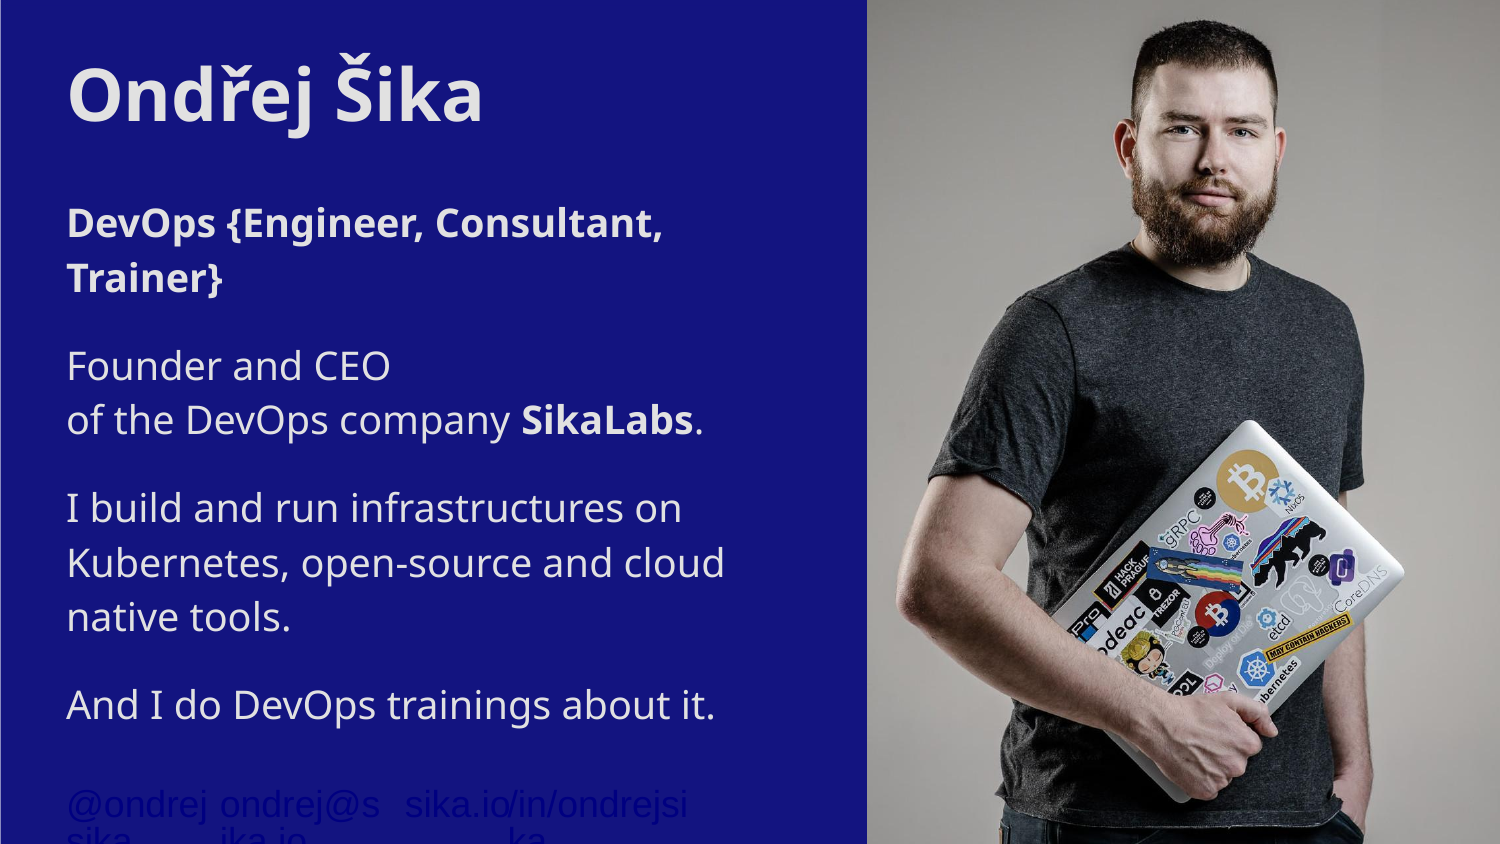

# Ondřej Šika
DevOps {Engineer, Consultant, Trainer}
Founder and CEO
of the DevOps company SikaLabs.
I build and run infrastructures on Kubernetes, open-source and cloud native tools.
And I do DevOps trainings about it.